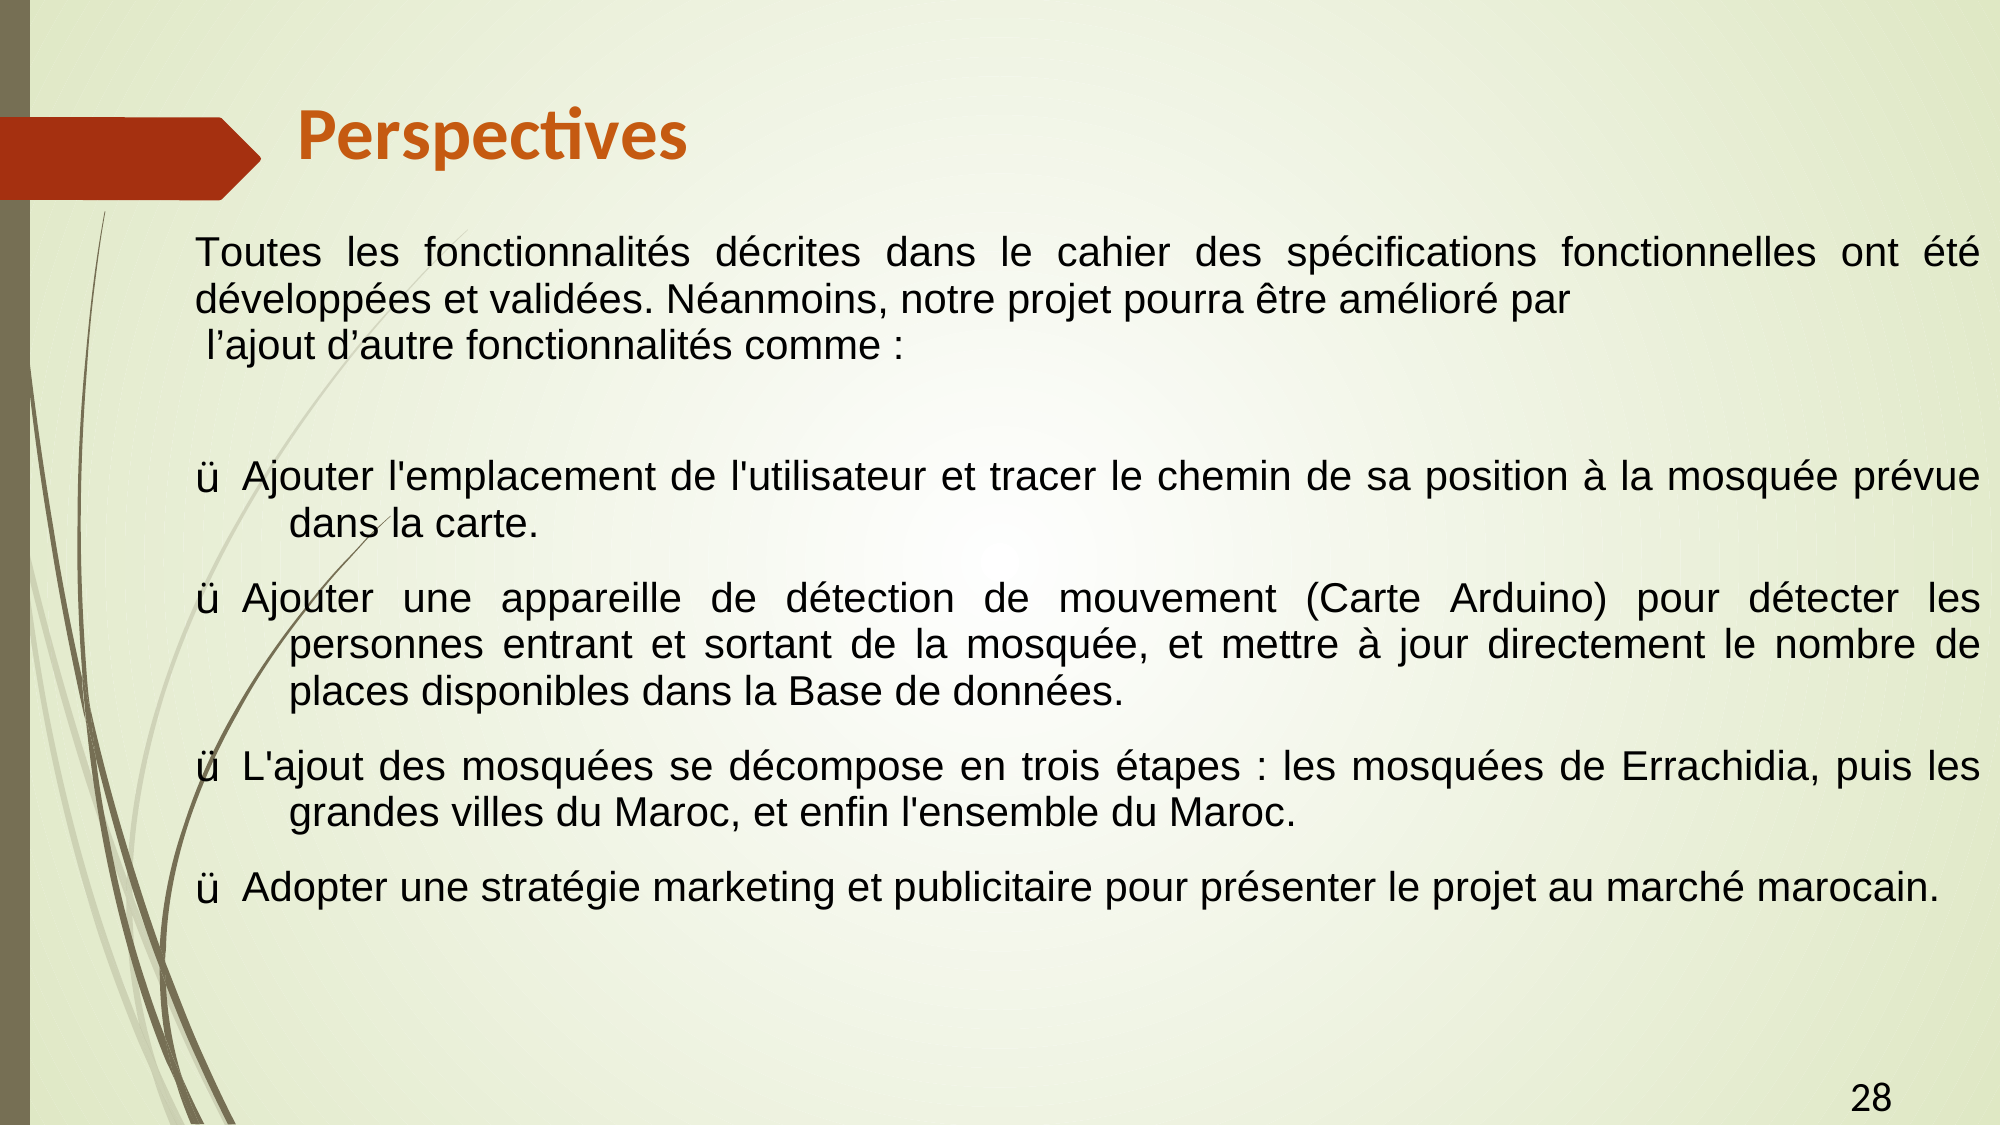

Perspectives
Toutes les fonctionnalités décrites dans le cahier des spécifications fonctionnelles ont été développées et validées. Néanmoins, notre projet pourra être amélioré par
 l’ajout d’autre fonctionnalités comme :
Ajouter l'emplacement de l'utilisateur et tracer le chemin de sa position à la mosquée prévue dans la carte.
Ajouter une appareille de détection de mouvement (Carte Arduino) pour détecter les personnes entrant et sortant de la mosquée, et mettre à jour directement le nombre de places disponibles dans la Base de données.
L'ajout des mosquées se décompose en trois étapes : les mosquées de Errachidia, puis les grandes villes du Maroc, et enfin l'ensemble du Maroc.
Adopter une stratégie marketing et publicitaire pour présenter le projet au marché marocain.
28